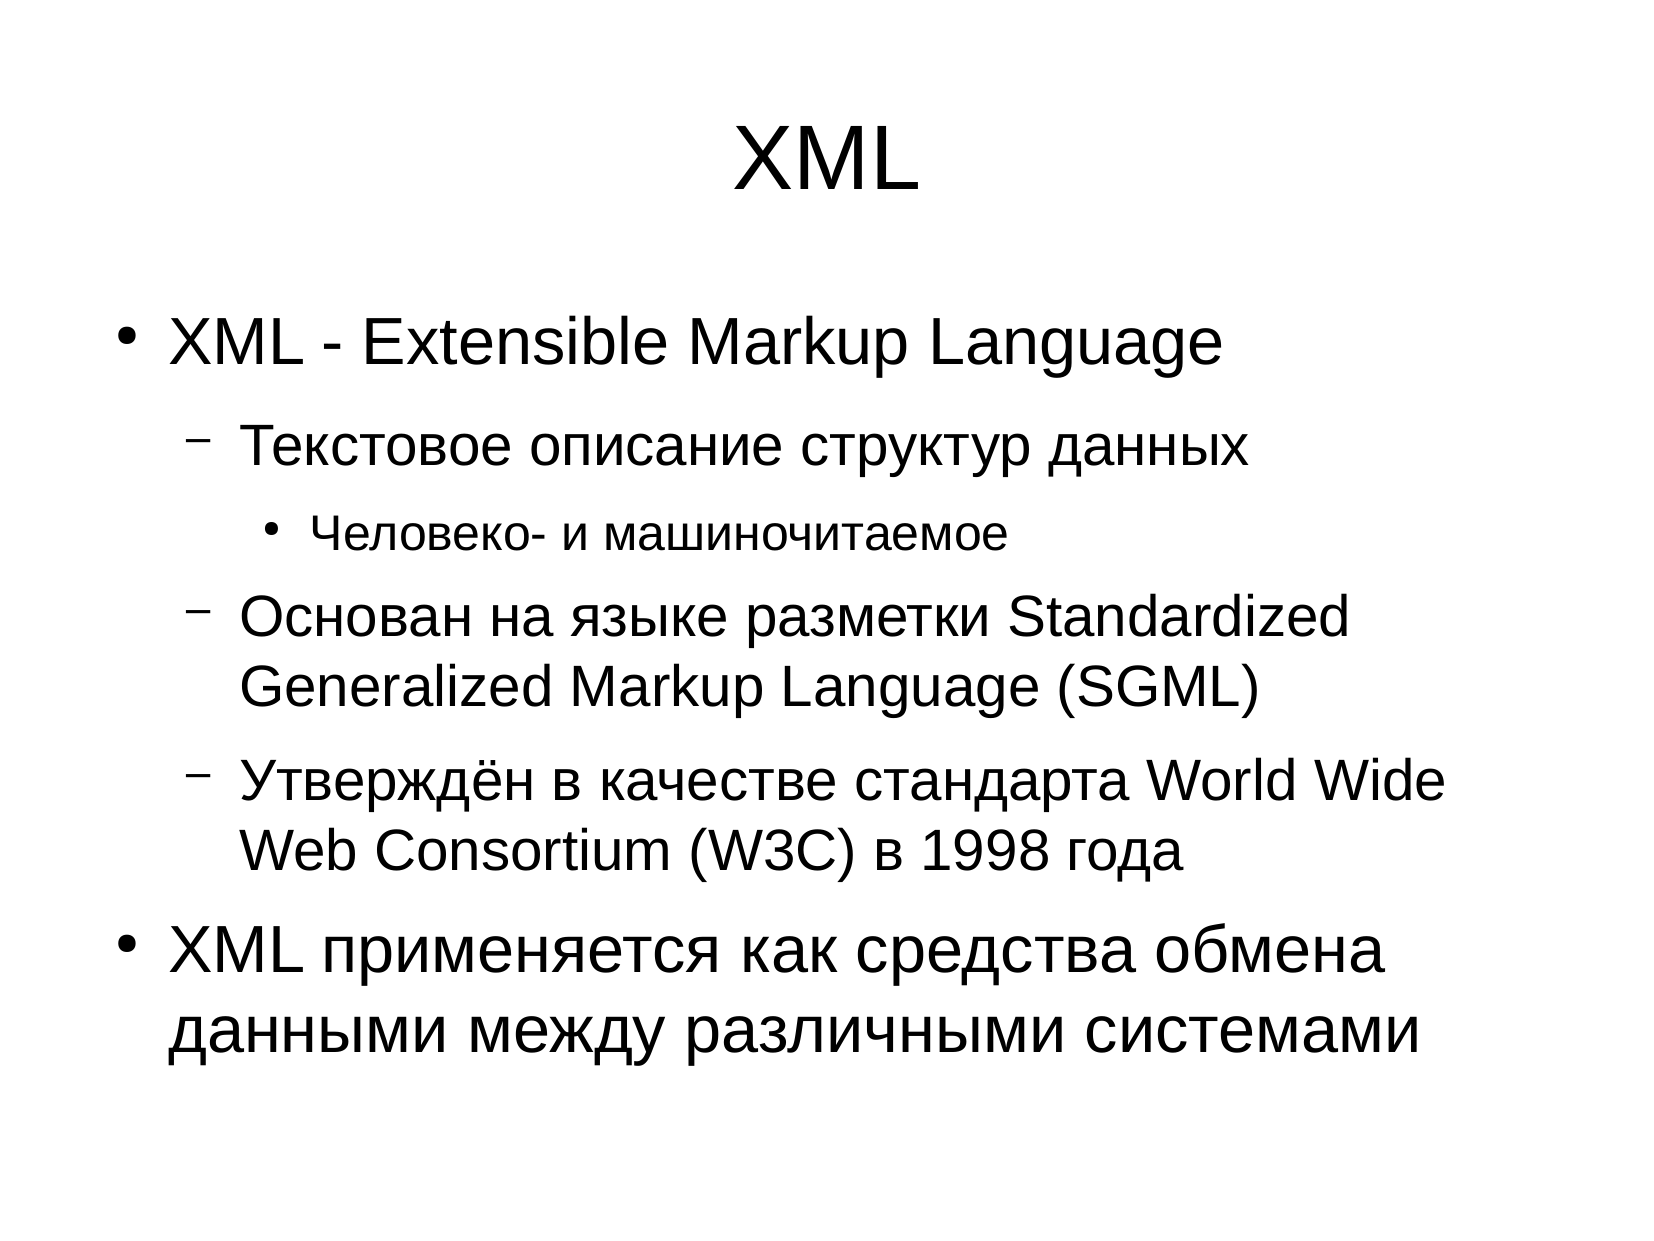

# XML
XML - Extensible Markup Language
Текстовое описание структур данных
Человеко- и машиночитаемое
Основан на языке разметки Standardized Generalized Markup Language (SGML)
Утверждён в качестве стандарта World Wide Web Consortium (W3C) в 1998 года
XML применяется как средства обмена данными между различными системами